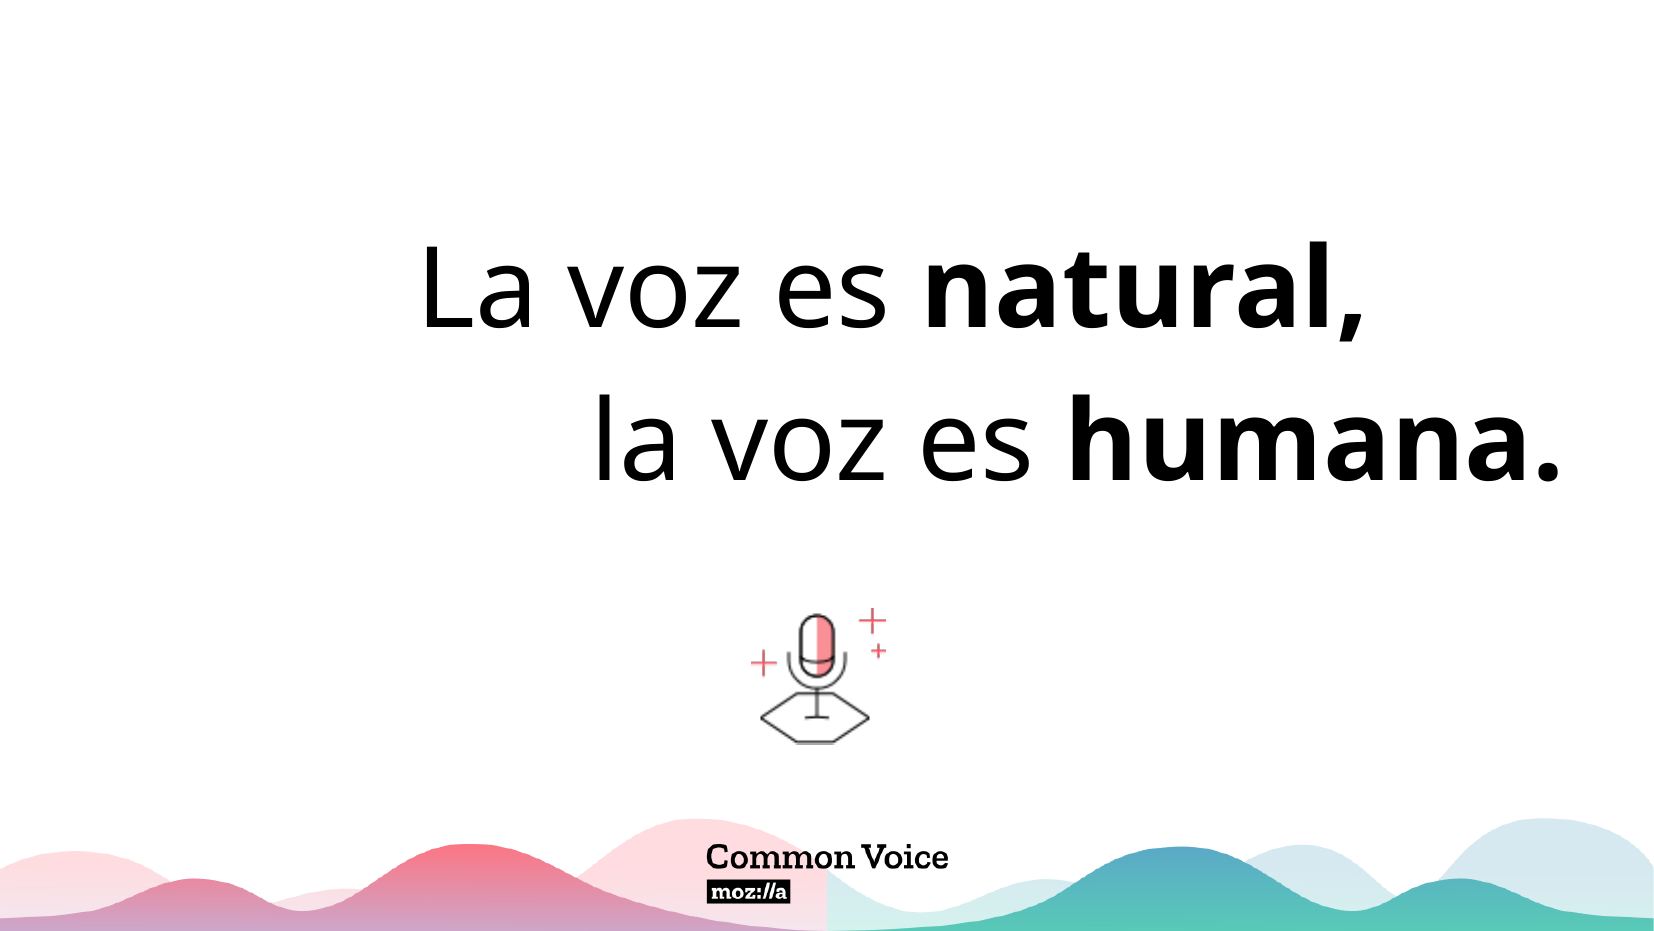

La voz es natural,
 la voz es humana.